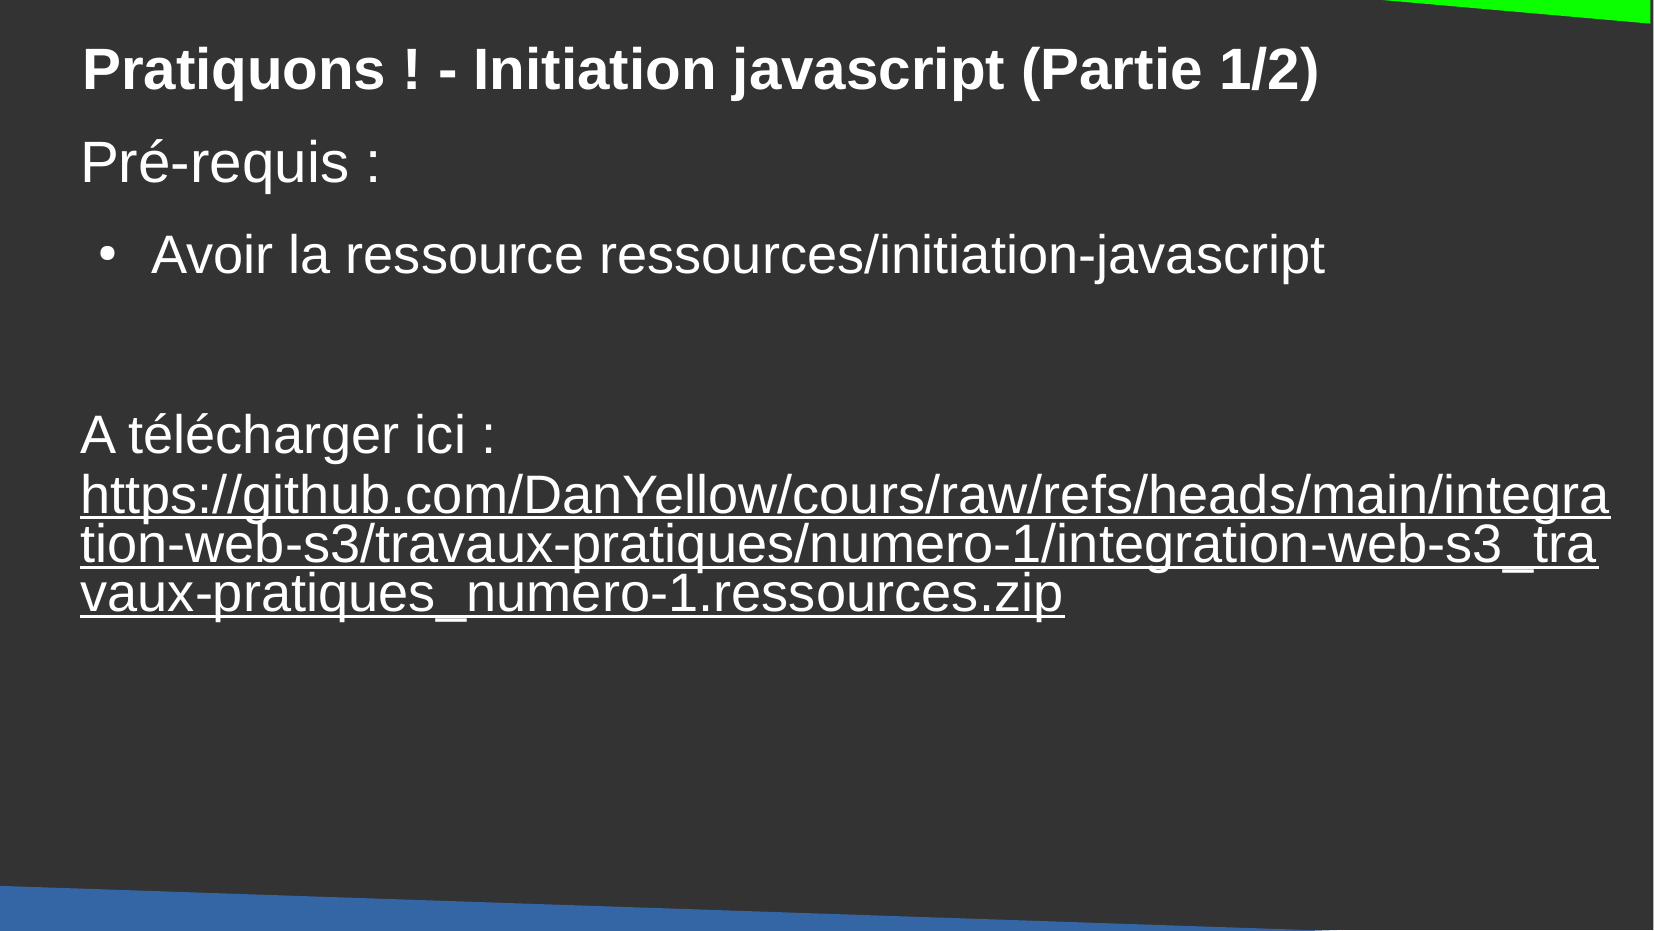

# Pratiquons ! - Initiation javascript (Partie 1/2)
Pré-requis :
Avoir la ressource ressources/initiation-javascript
A télécharger ici : https://github.com/DanYellow/cours/raw/refs/heads/main/integration-web-s3/travaux-pratiques/numero-1/integration-web-s3_travaux-pratiques_numero-1.ressources.zip